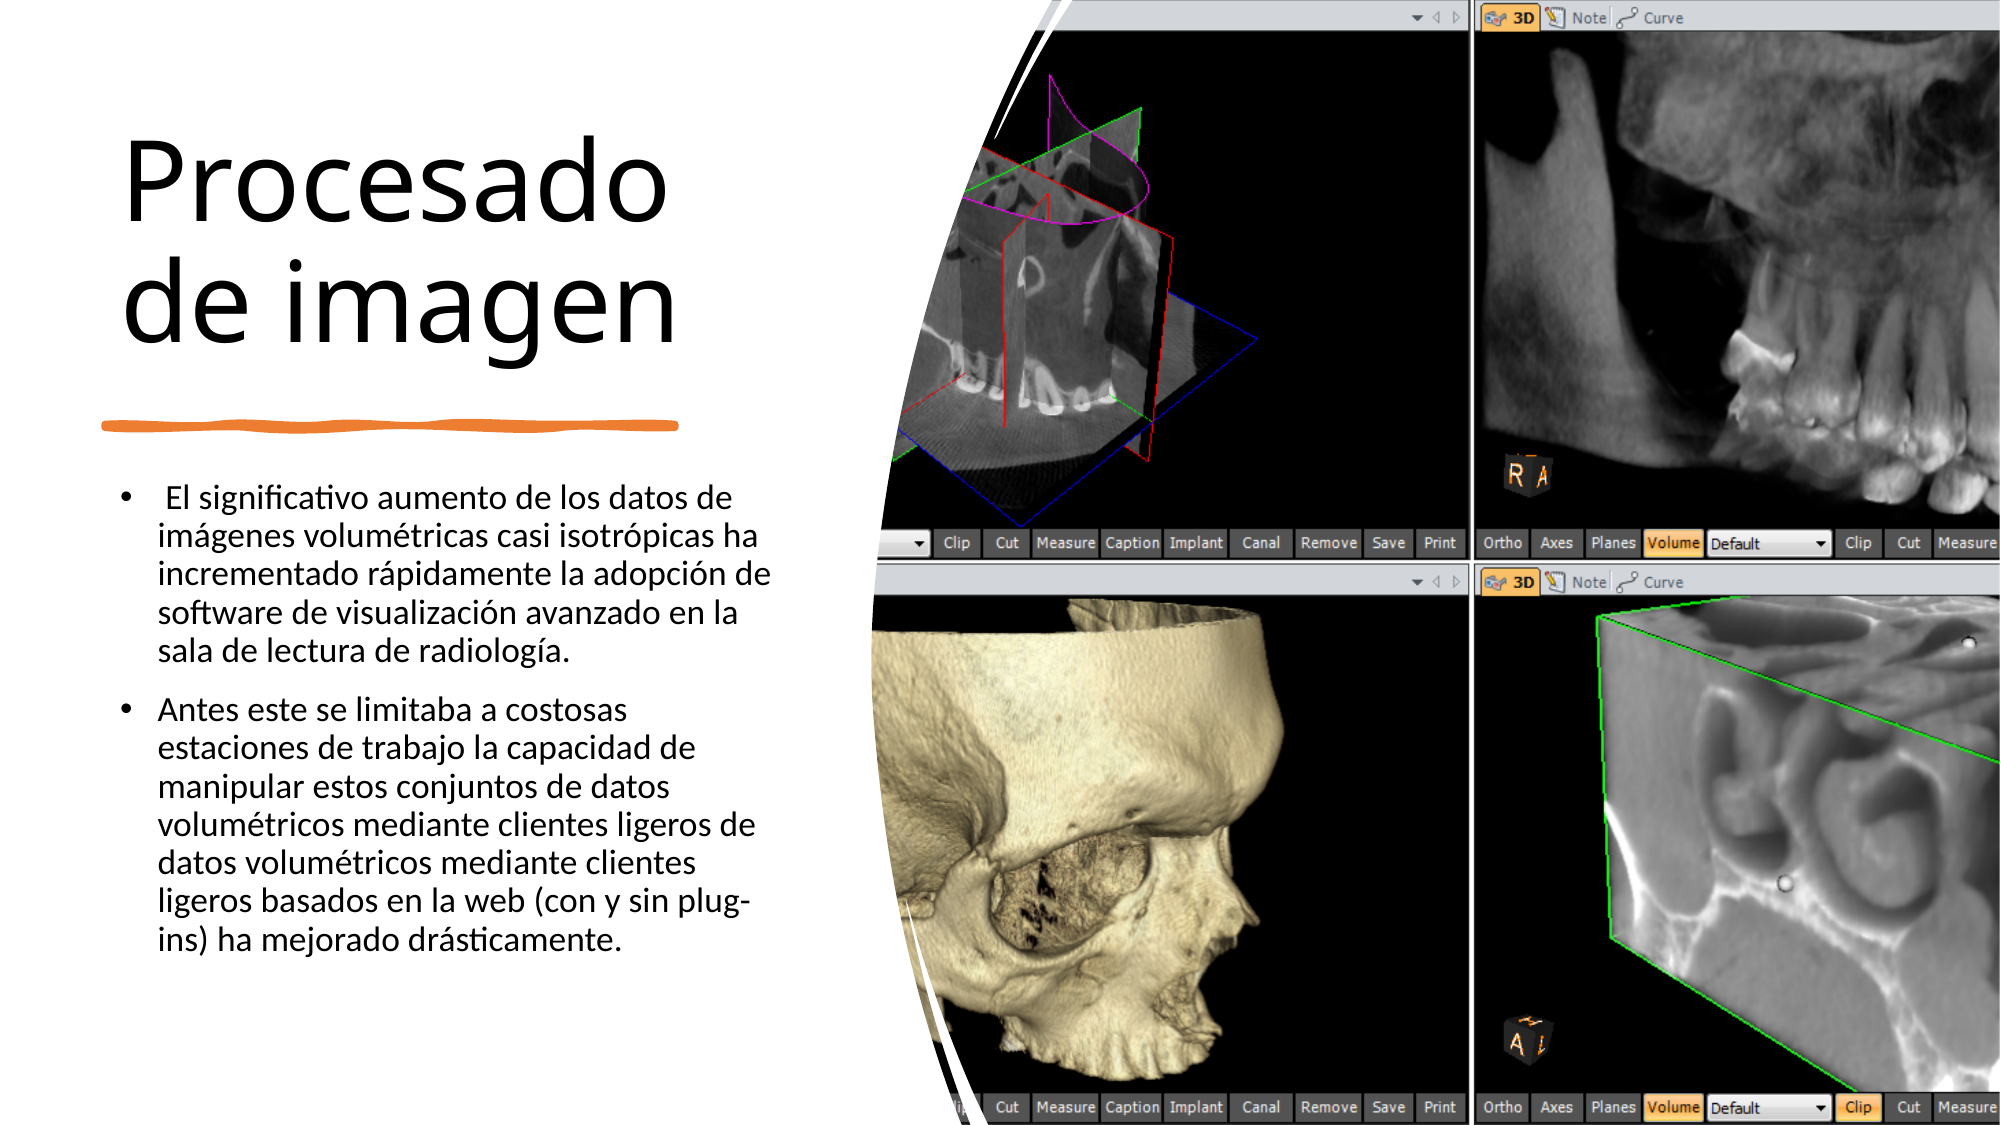

# Procesado de imagen
 El significativo aumento de los datos de imágenes volumétricas casi isotrópicas ha incrementado rápidamente la adopción de software de visualización avanzado en la sala de lectura de radiología.
Antes este se limitaba a costosas estaciones de trabajo la capacidad de manipular estos conjuntos de datos volumétricos mediante clientes ligeros de datos volumétricos mediante clientes ligeros basados en la web (con y sin plug-ins) ha mejorado drásticamente.